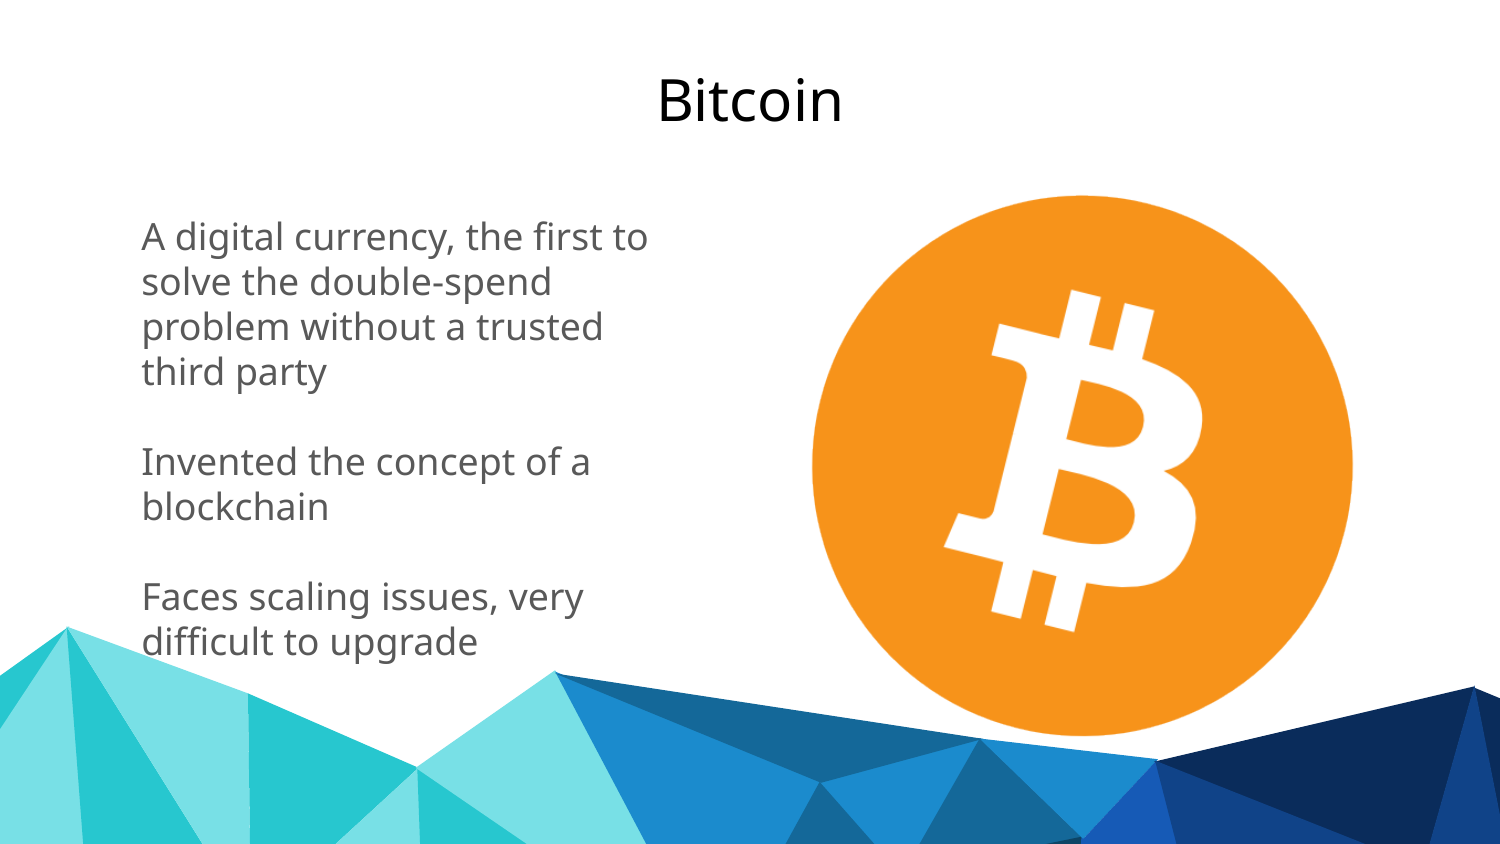

# Bitcoin
A digital currency, the first to solve the double-spend problem without a trusted third party
Invented the concept of a blockchain
Faces scaling issues, very difficult to upgrade